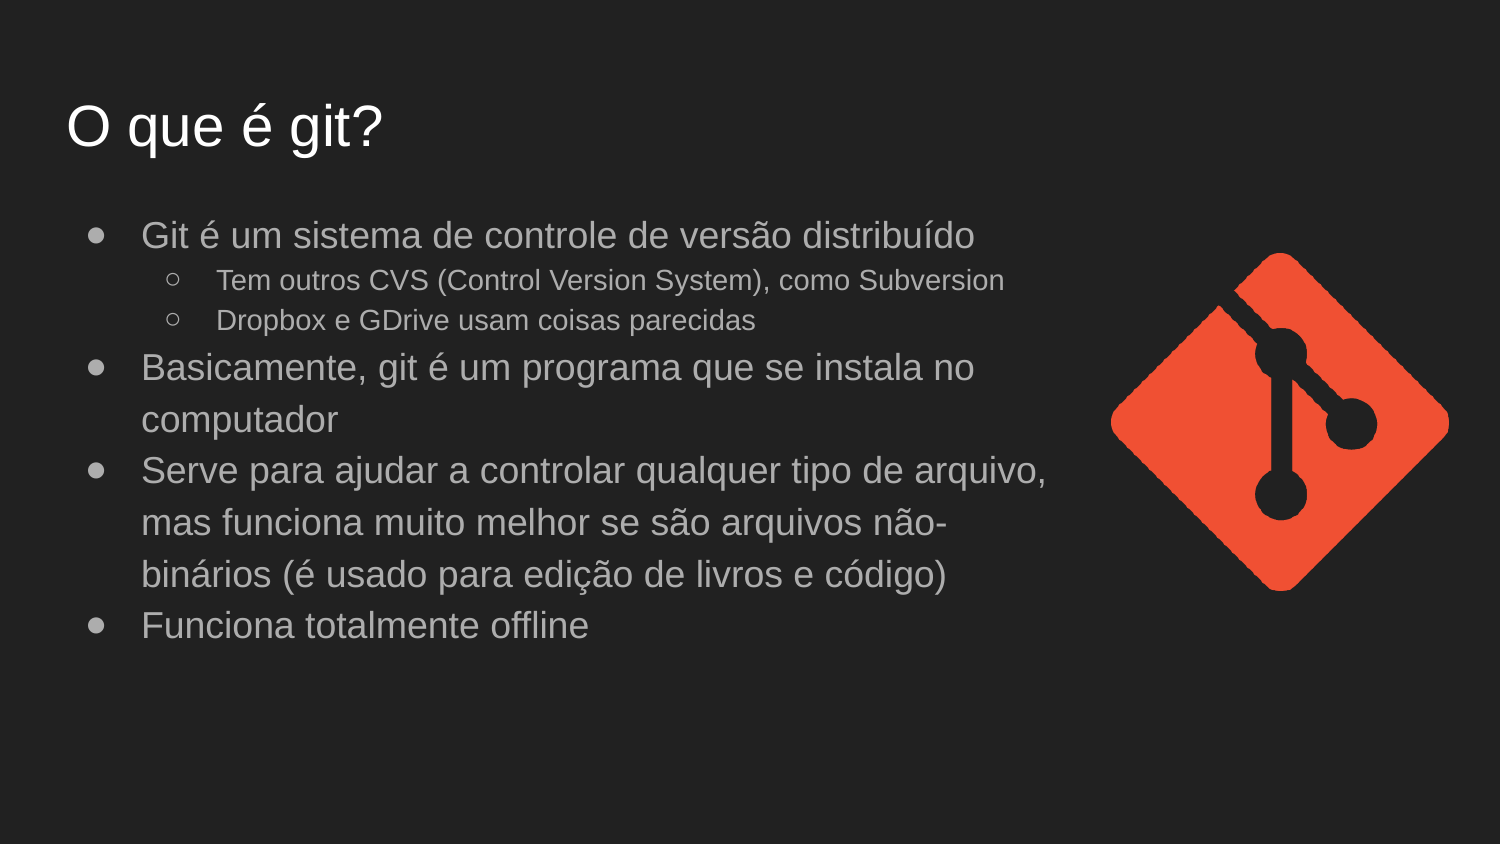

# O que é git?
Git é um sistema de controle de versão distribuído
Tem outros CVS (Control Version System), como Subversion
Dropbox e GDrive usam coisas parecidas
Basicamente, git é um programa que se instala no computador
Serve para ajudar a controlar qualquer tipo de arquivo, mas funciona muito melhor se são arquivos não-binários (é usado para edição de livros e código)
Funciona totalmente offline